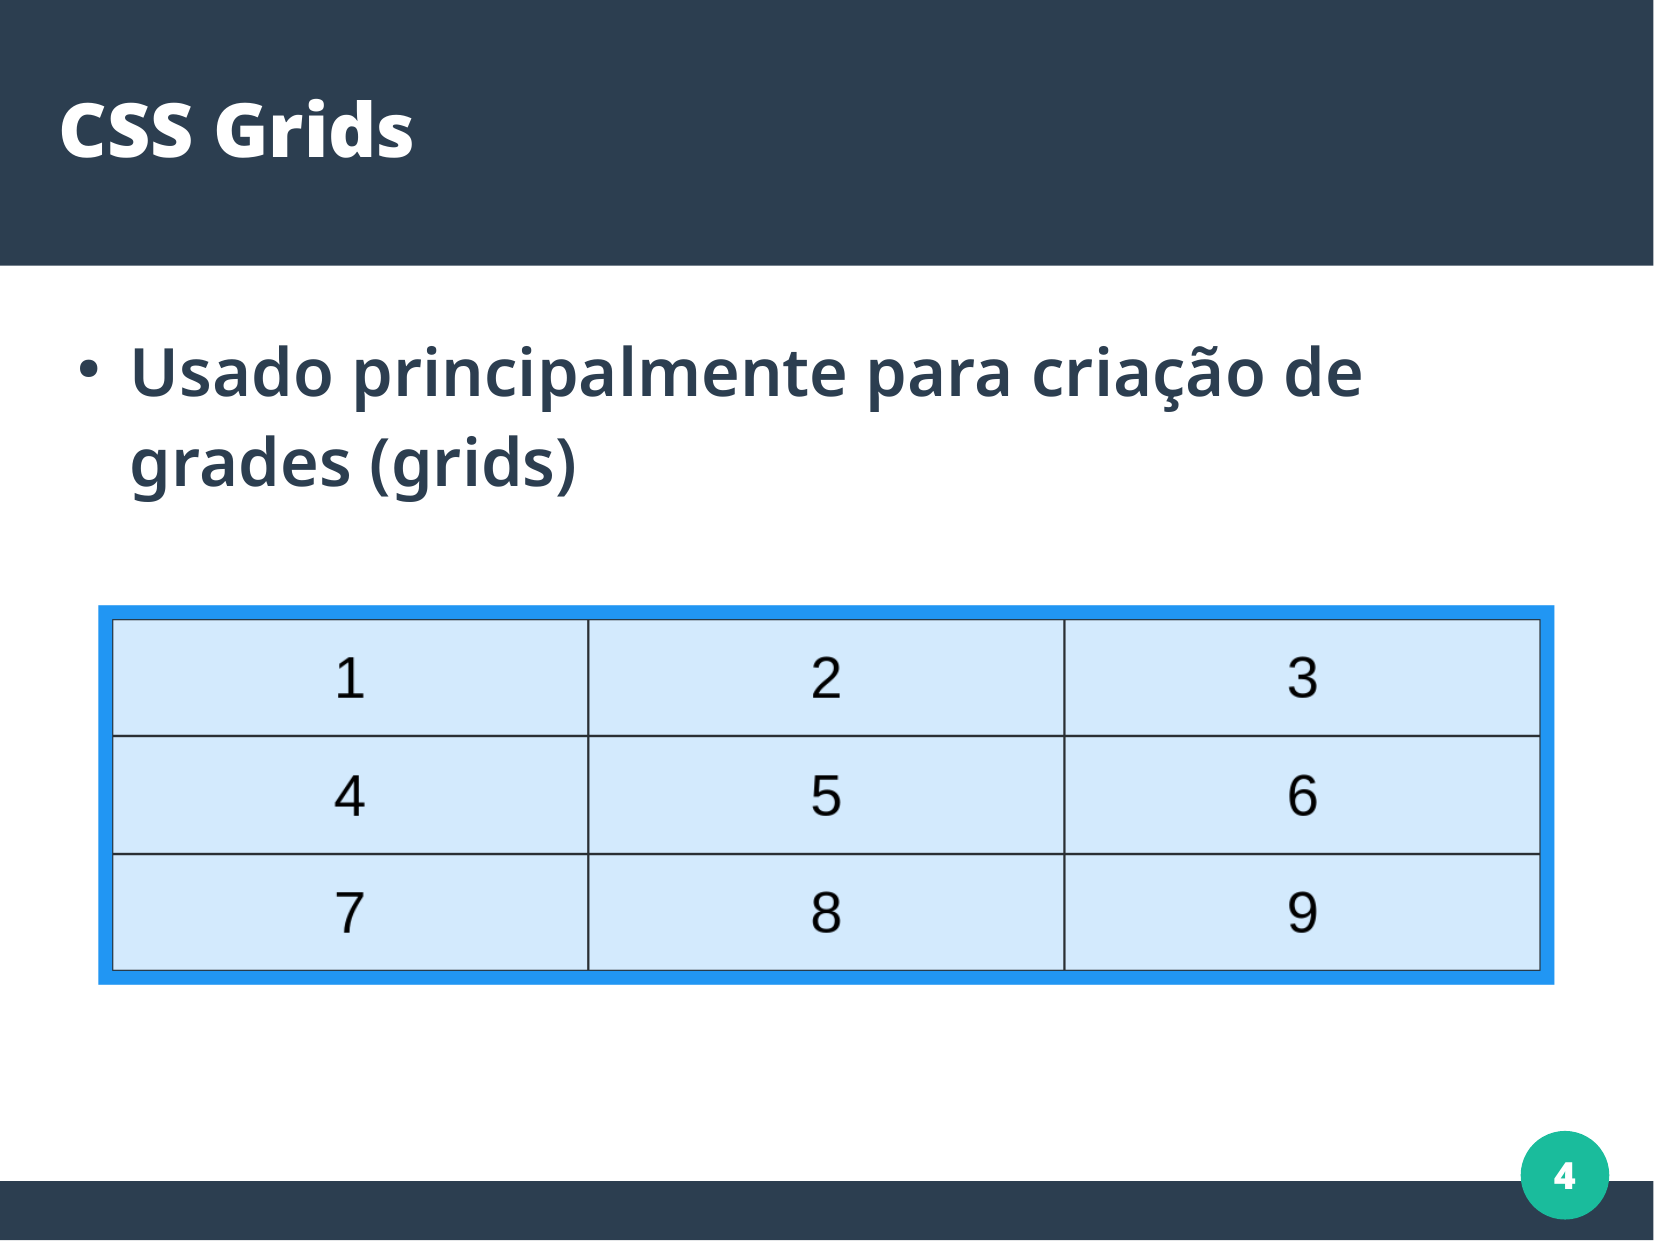

# CSS Grids
Usado principalmente para criação de grades (grids)
4